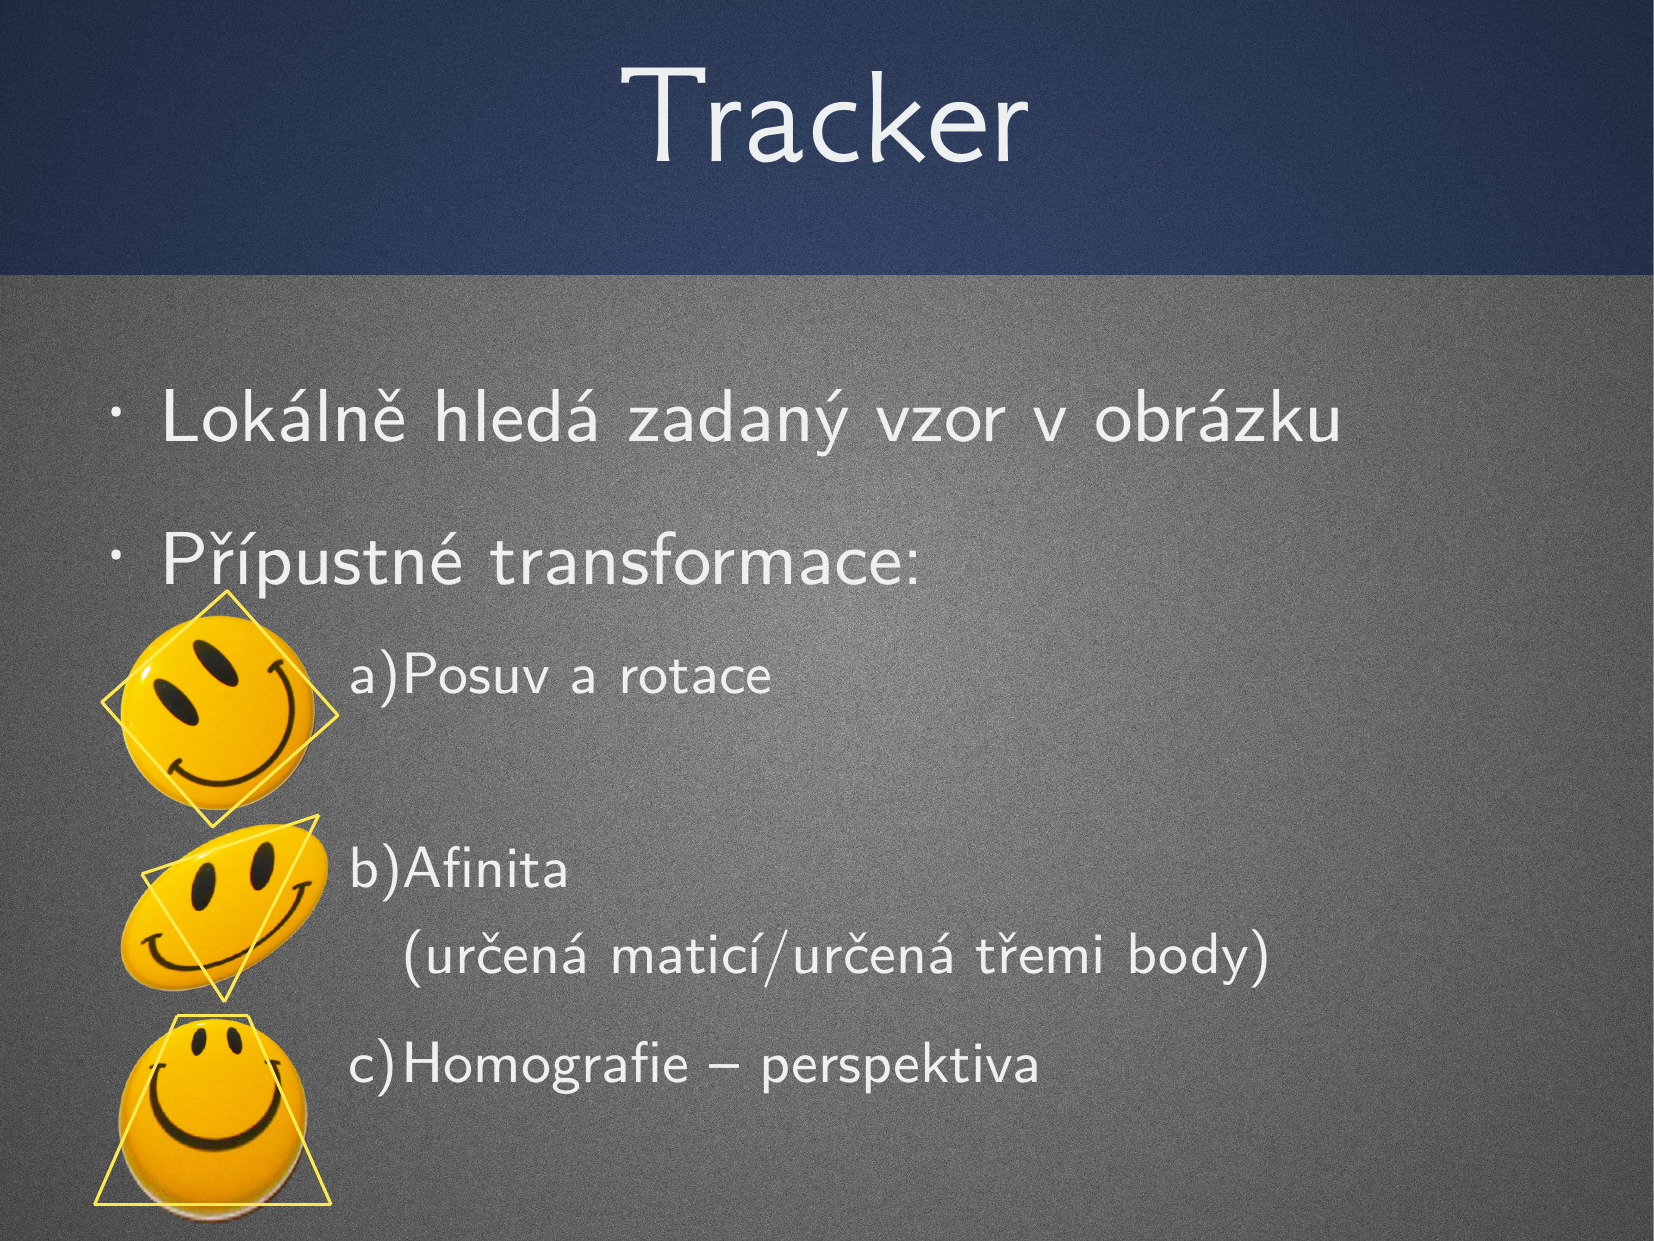

# Tracker
Lokálně hledá zadaný vzor v obrázku
Přípustné transformace:
Posuv a rotace
Afinita
(určená maticí/určená třemi body)
Homografie – perspektiva